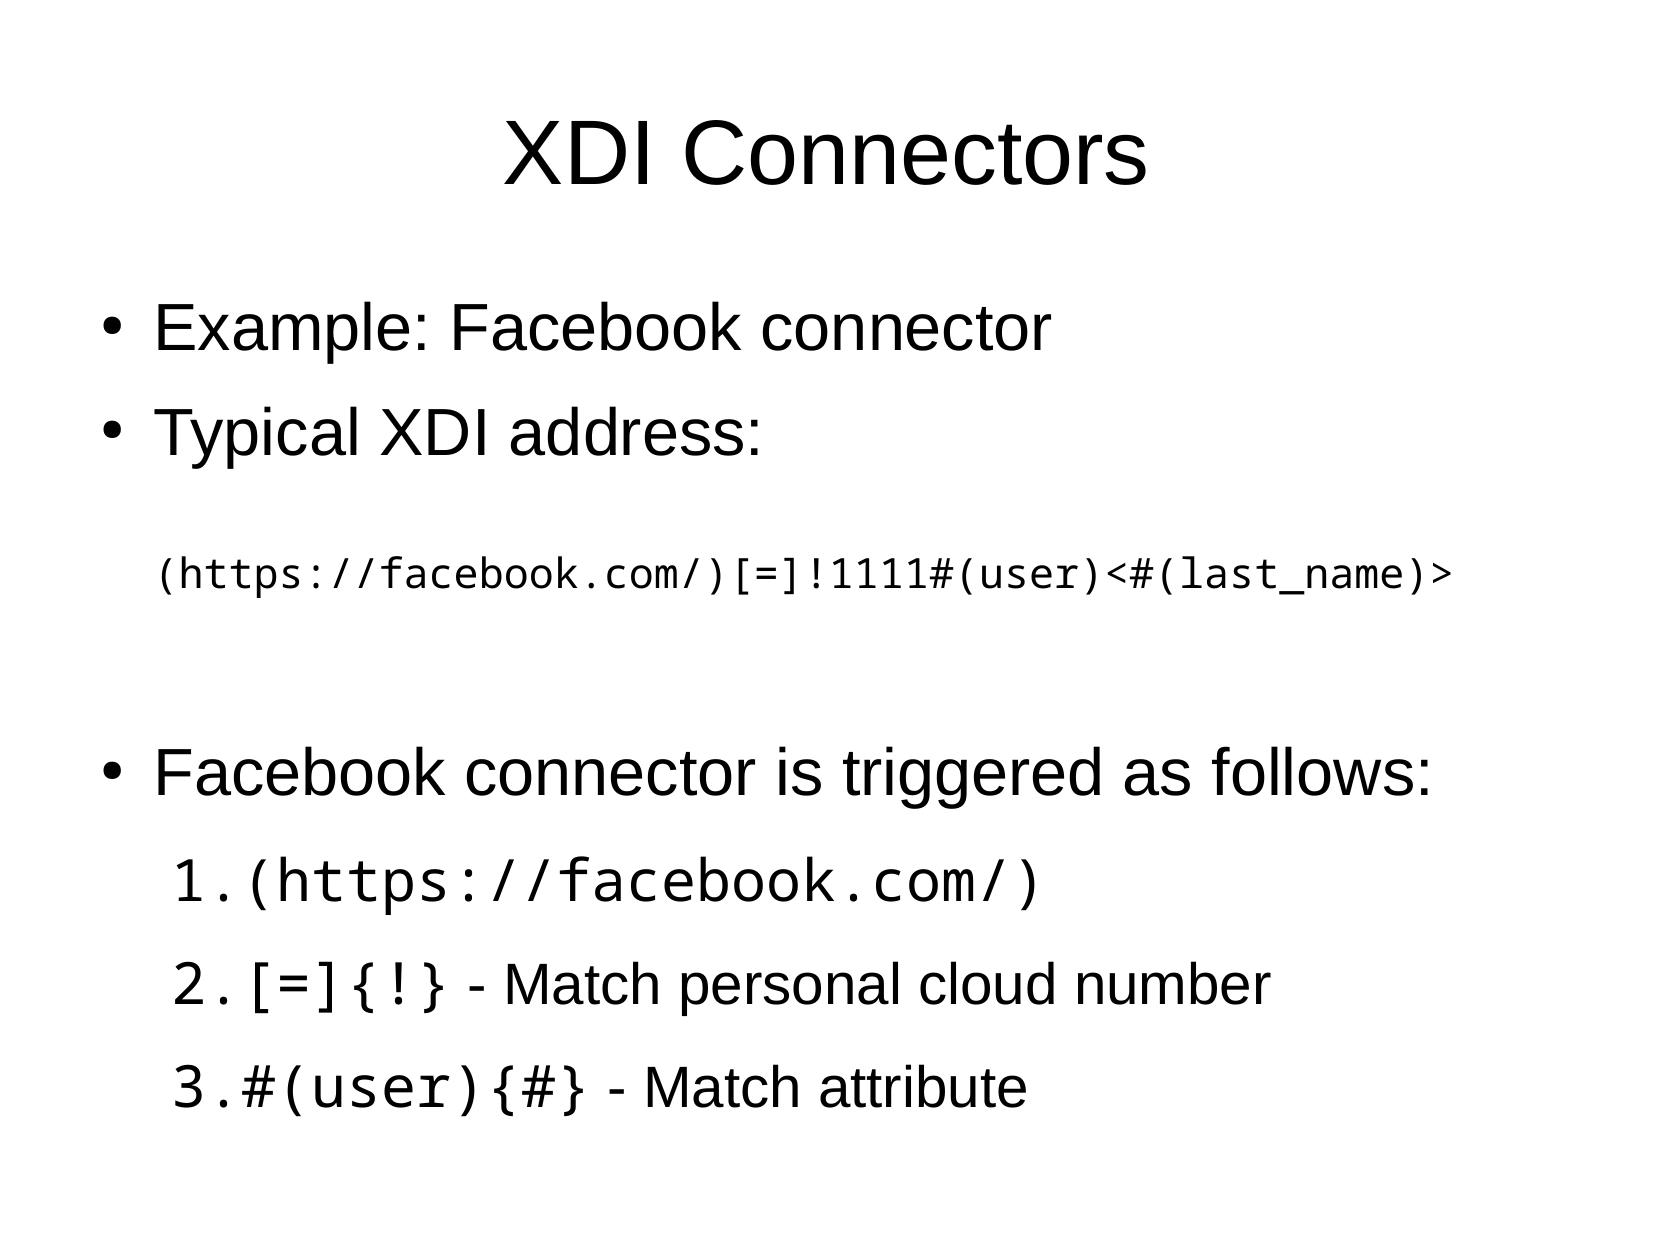

# XDI Connectors
Example: Facebook connector
Typical XDI address:
(https://facebook.com/)[=]!1111#(user)<#(last_name)>
Facebook connector is triggered as follows:
(https://facebook.com/)
[=]{!} - Match personal cloud number
#(user){#} - Match attribute